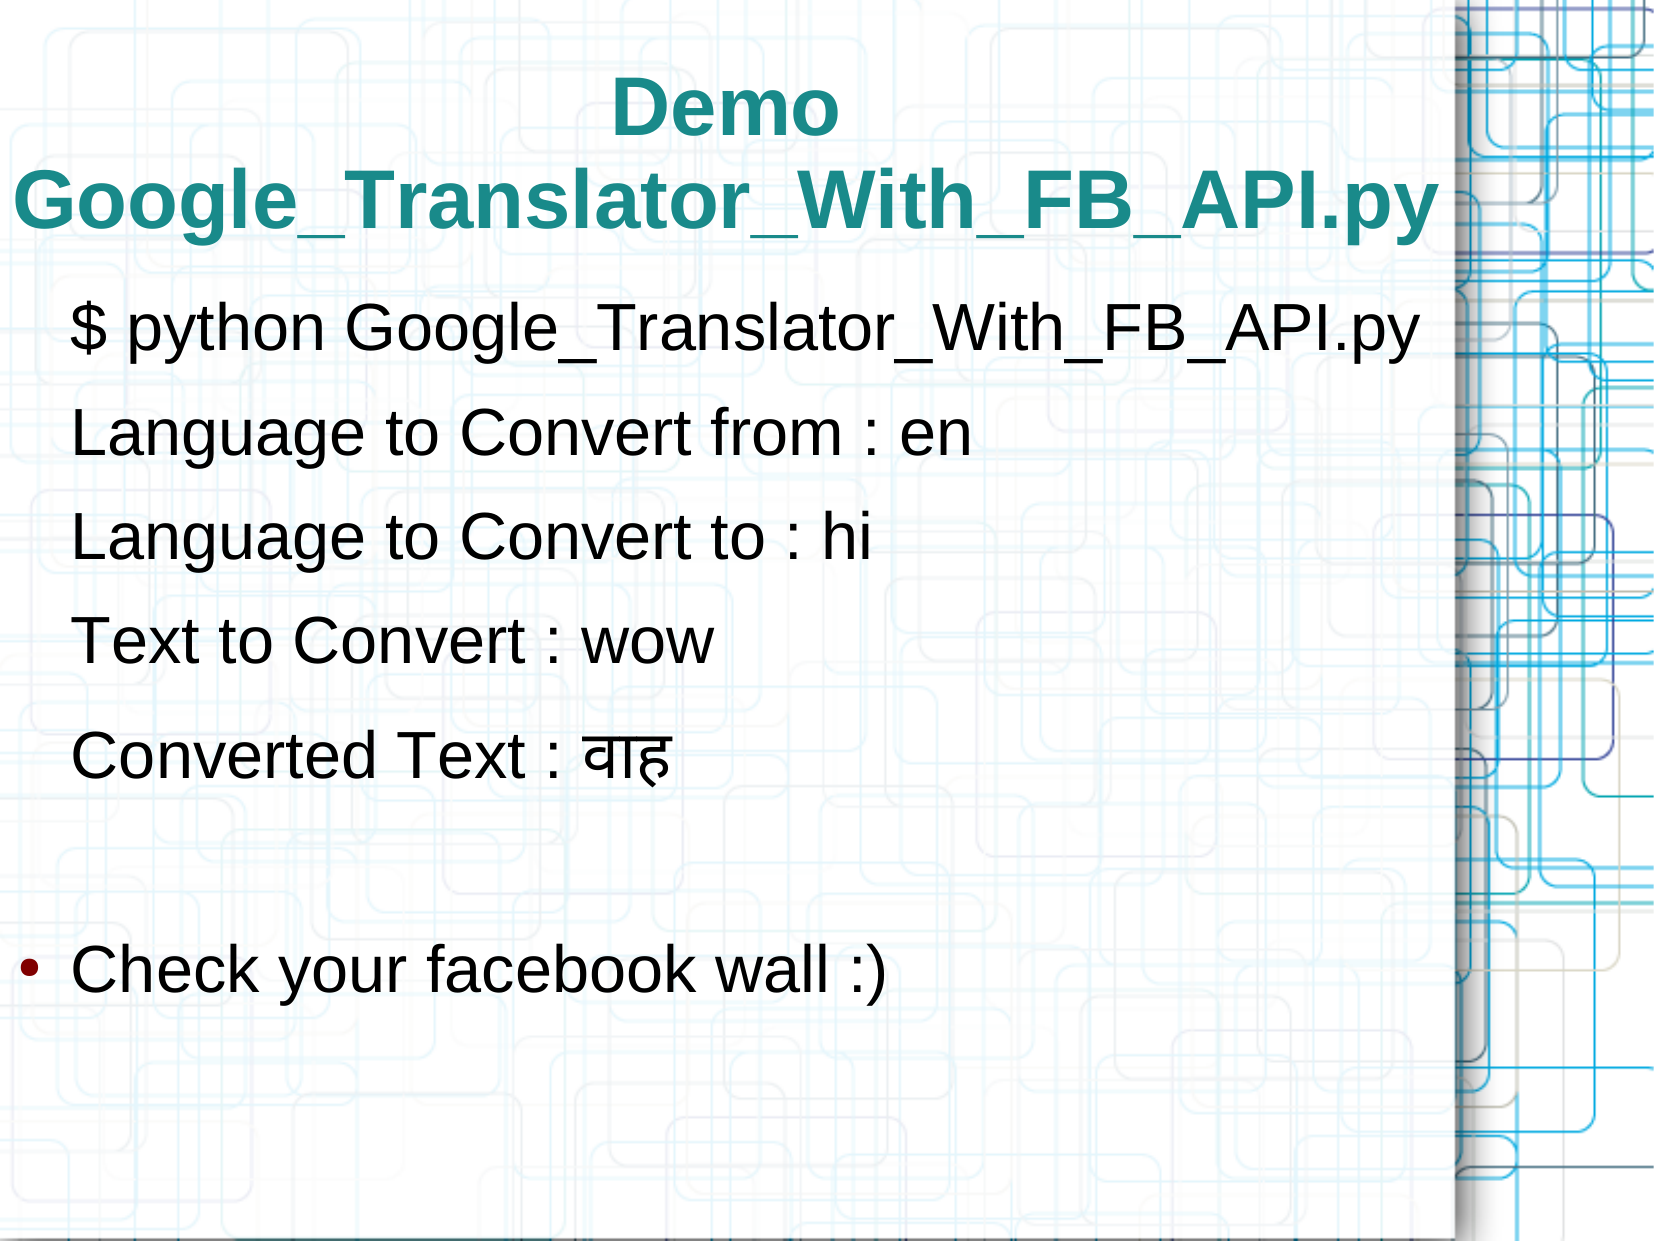

# Demo Google_Translator_With_FB_API.py
$ python Google_Translator_With_FB_API.py
Language to Convert from : en
Language to Convert to : hi
Text to Convert : wow
Converted Text : वाह
Check your facebook wall :)